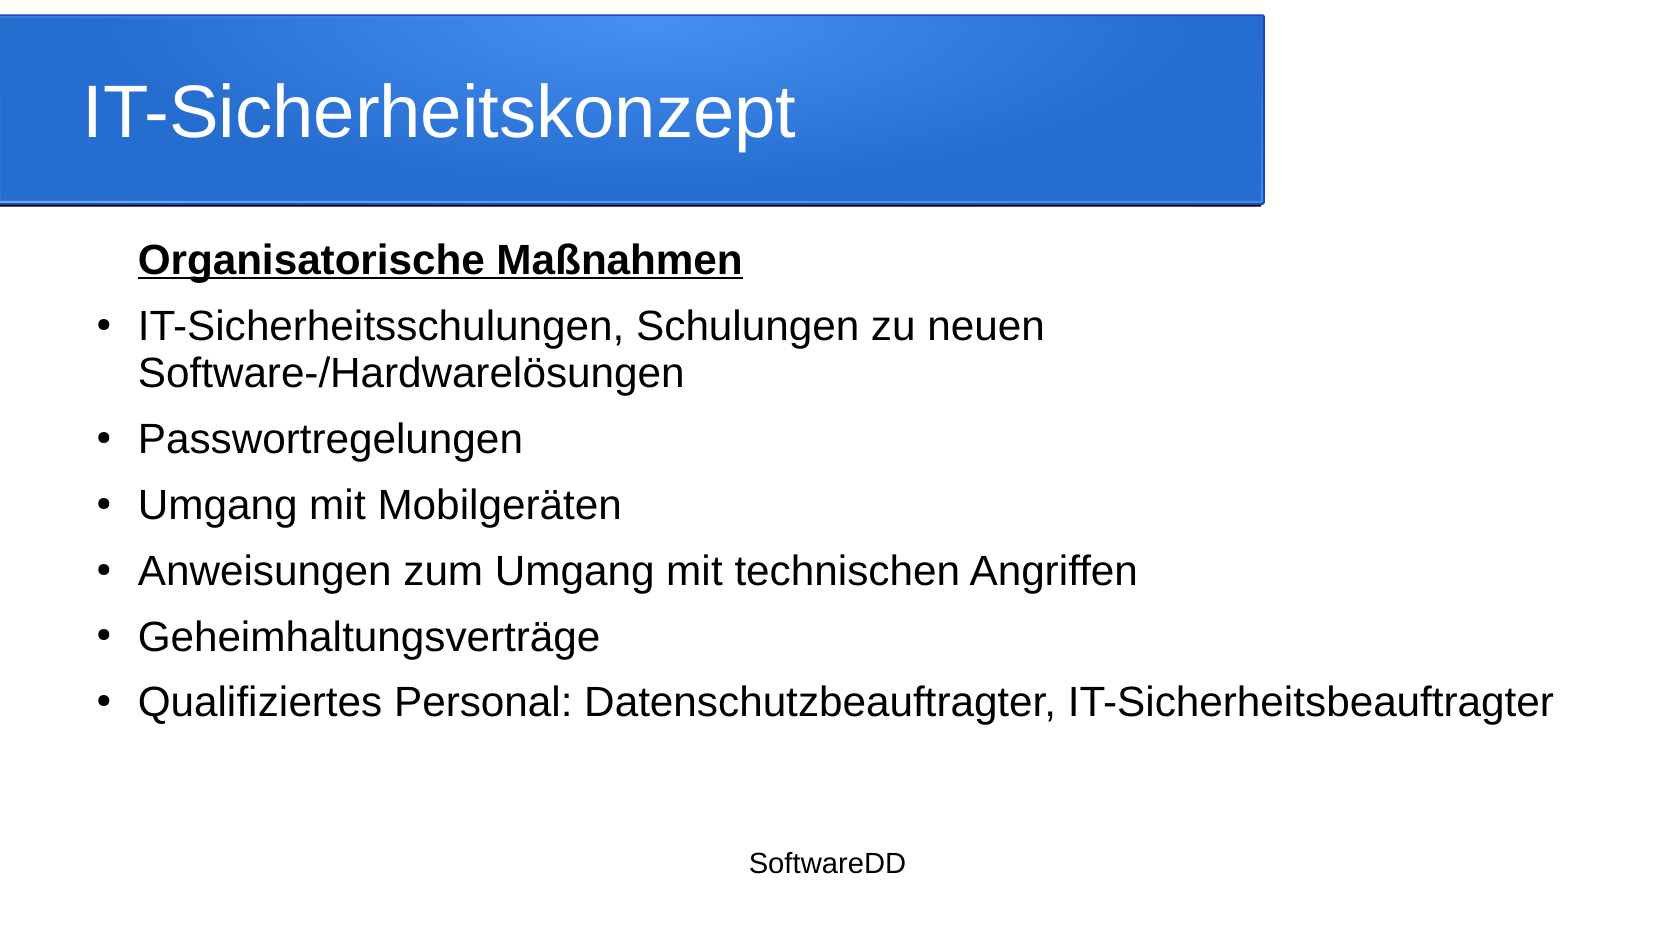

# IT-Sicherheitskonzept
Organisatorische Maßnahmen
IT-Sicherheitsschulungen, Schulungen zu neuen Software-/Hardwarelösungen
Passwortregelungen
Umgang mit Mobilgeräten
Anweisungen zum Umgang mit technischen Angriffen
Geheimhaltungsverträge
Qualifiziertes Personal: Datenschutzbeauftragter, IT-Sicherheitsbeauftragter